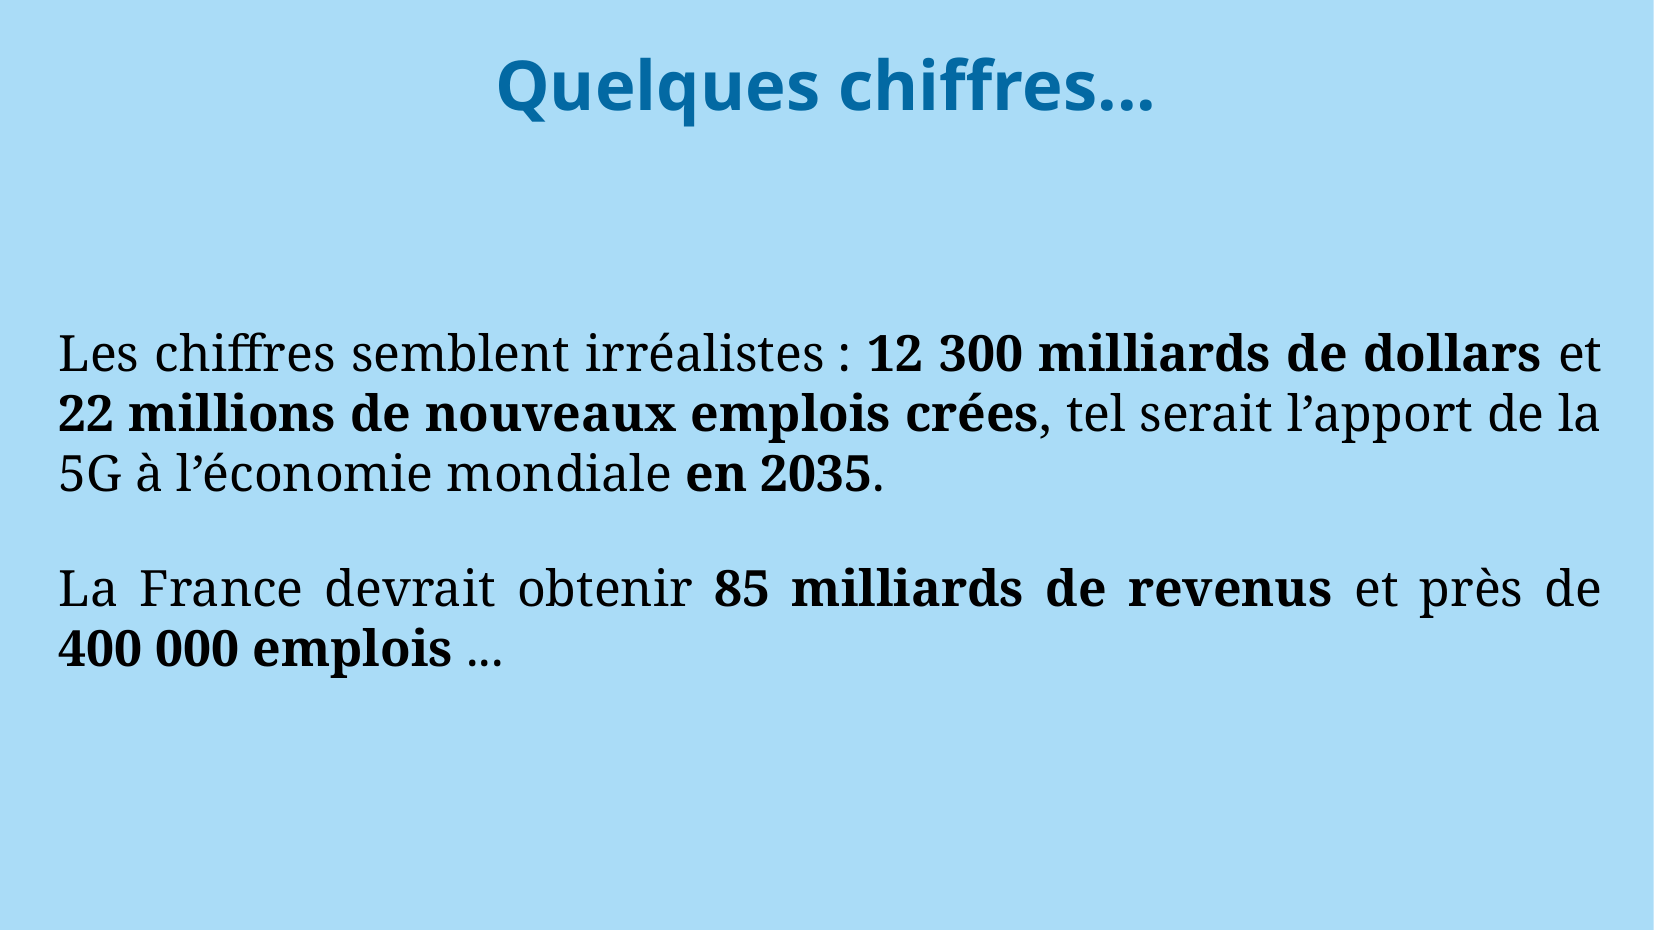

# Quelques chiffres...
Les chiffres semblent irréalistes : 12 300 milliards de dollars et 22 millions de nouveaux emplois crées, tel serait l’apport de la 5G à l’économie mondiale en 2035.
La France devrait obtenir 85 milliards de revenus et près de 400 000 emplois ...